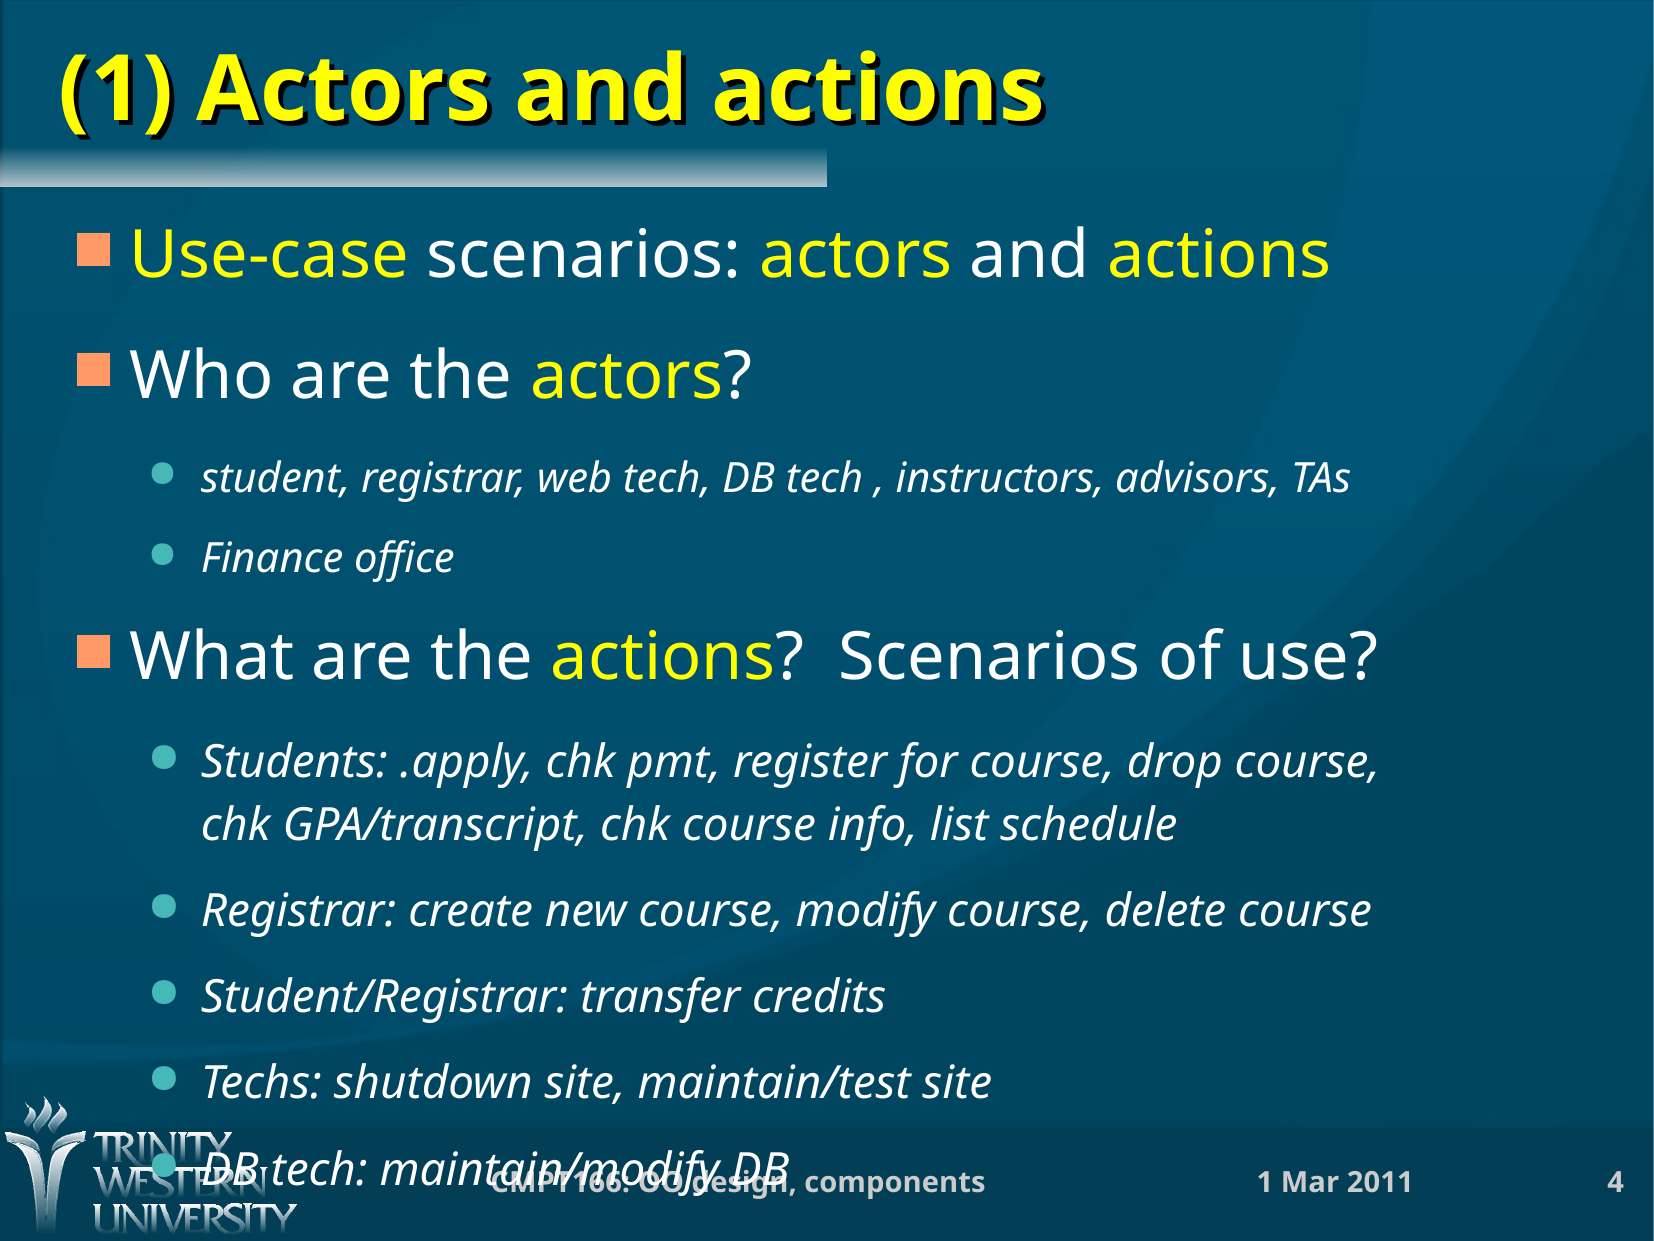

# (1) Actors and actions
Use-case scenarios: actors and actions
Who are the actors?
student, registrar, web tech, DB tech , instructors, advisors, TAs
Finance office
What are the actions? Scenarios of use?
Students: .apply, chk pmt, register for course, drop course,
chk GPA/transcript, chk course info, list schedule
Registrar: create new course, modify course, delete course
Student/Registrar: transfer credits
Techs: shutdown site, maintain/test site
DB tech: maintain/modify DB
CMPT166: OO design, components
1 Mar 2011
4